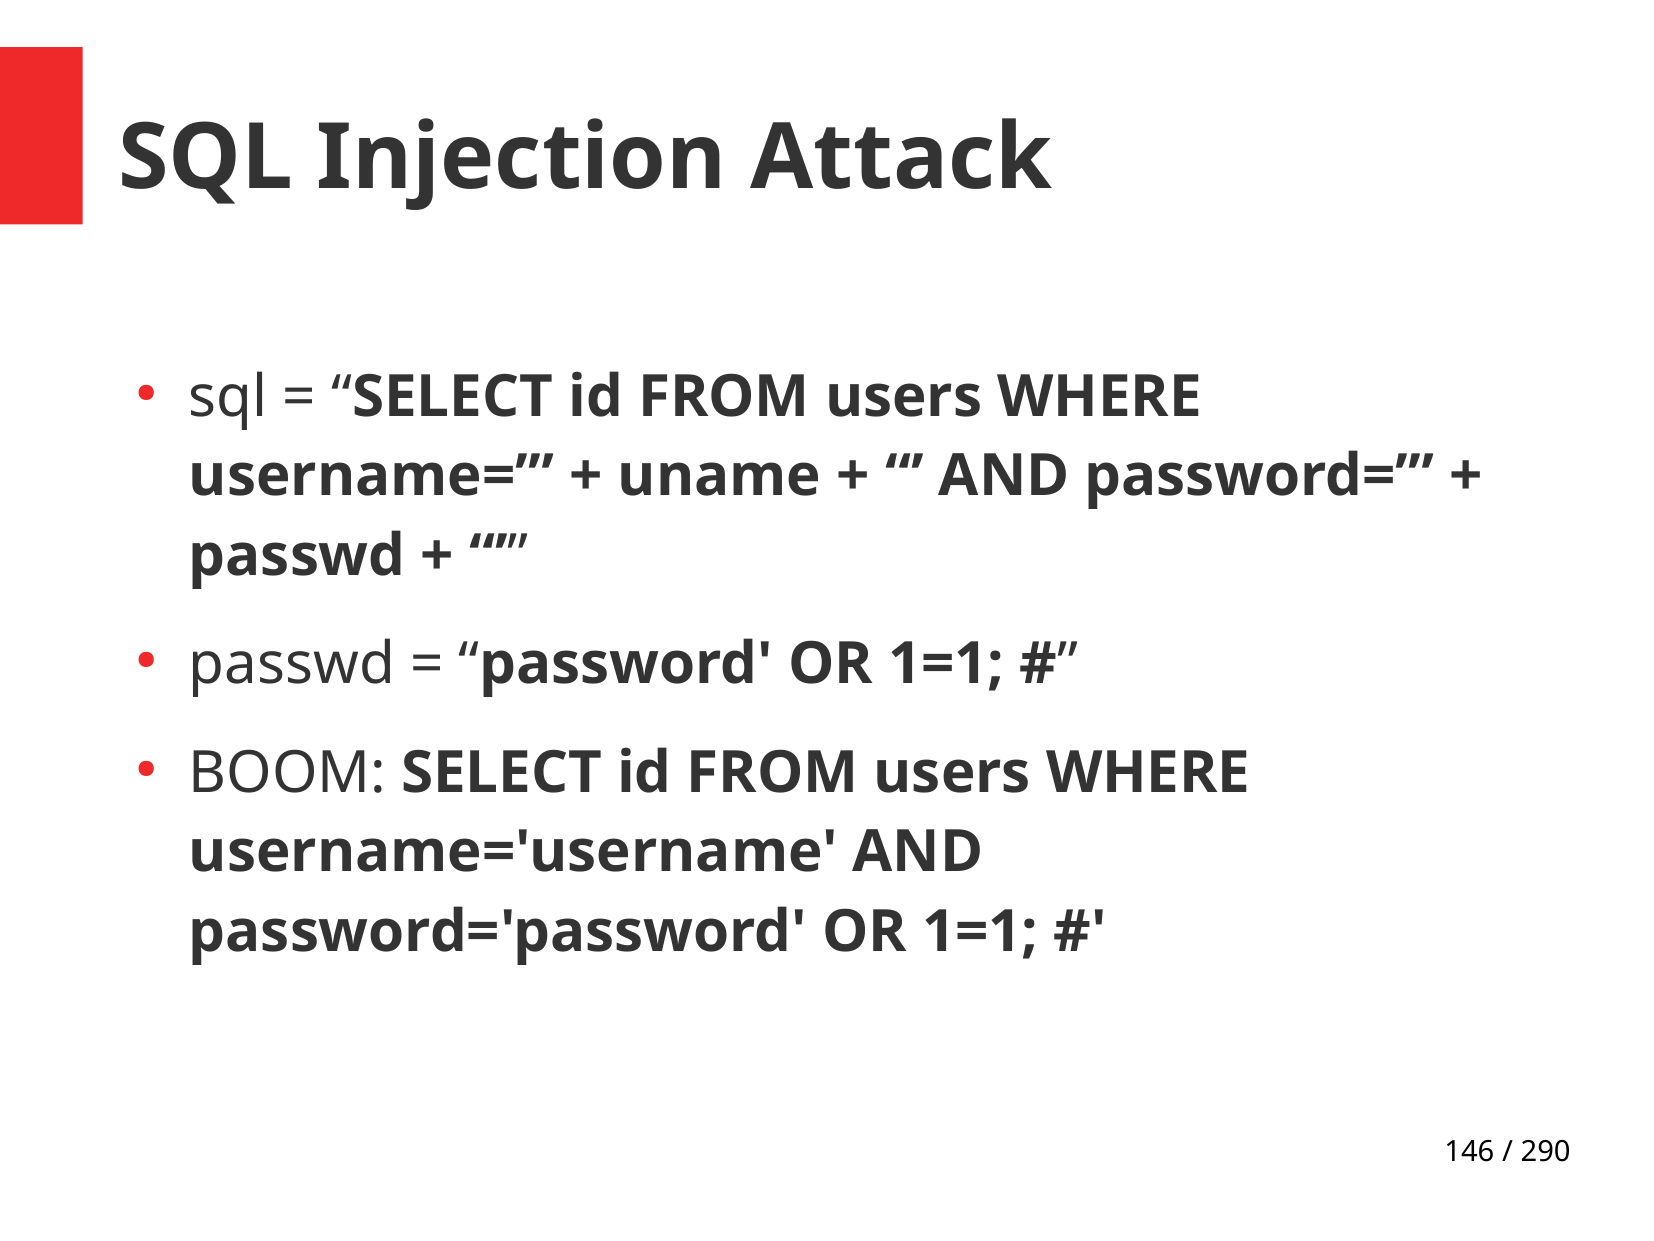

# SQL Injection Attack
sql = “SELECT id FROM users WHERE username=’” + uname + “’ AND password=’” + passwd + “’”
passwd = “password' OR 1=1; #”
BOOM: SELECT id FROM users WHERE username='username' AND password='password' OR 1=1; #'
146